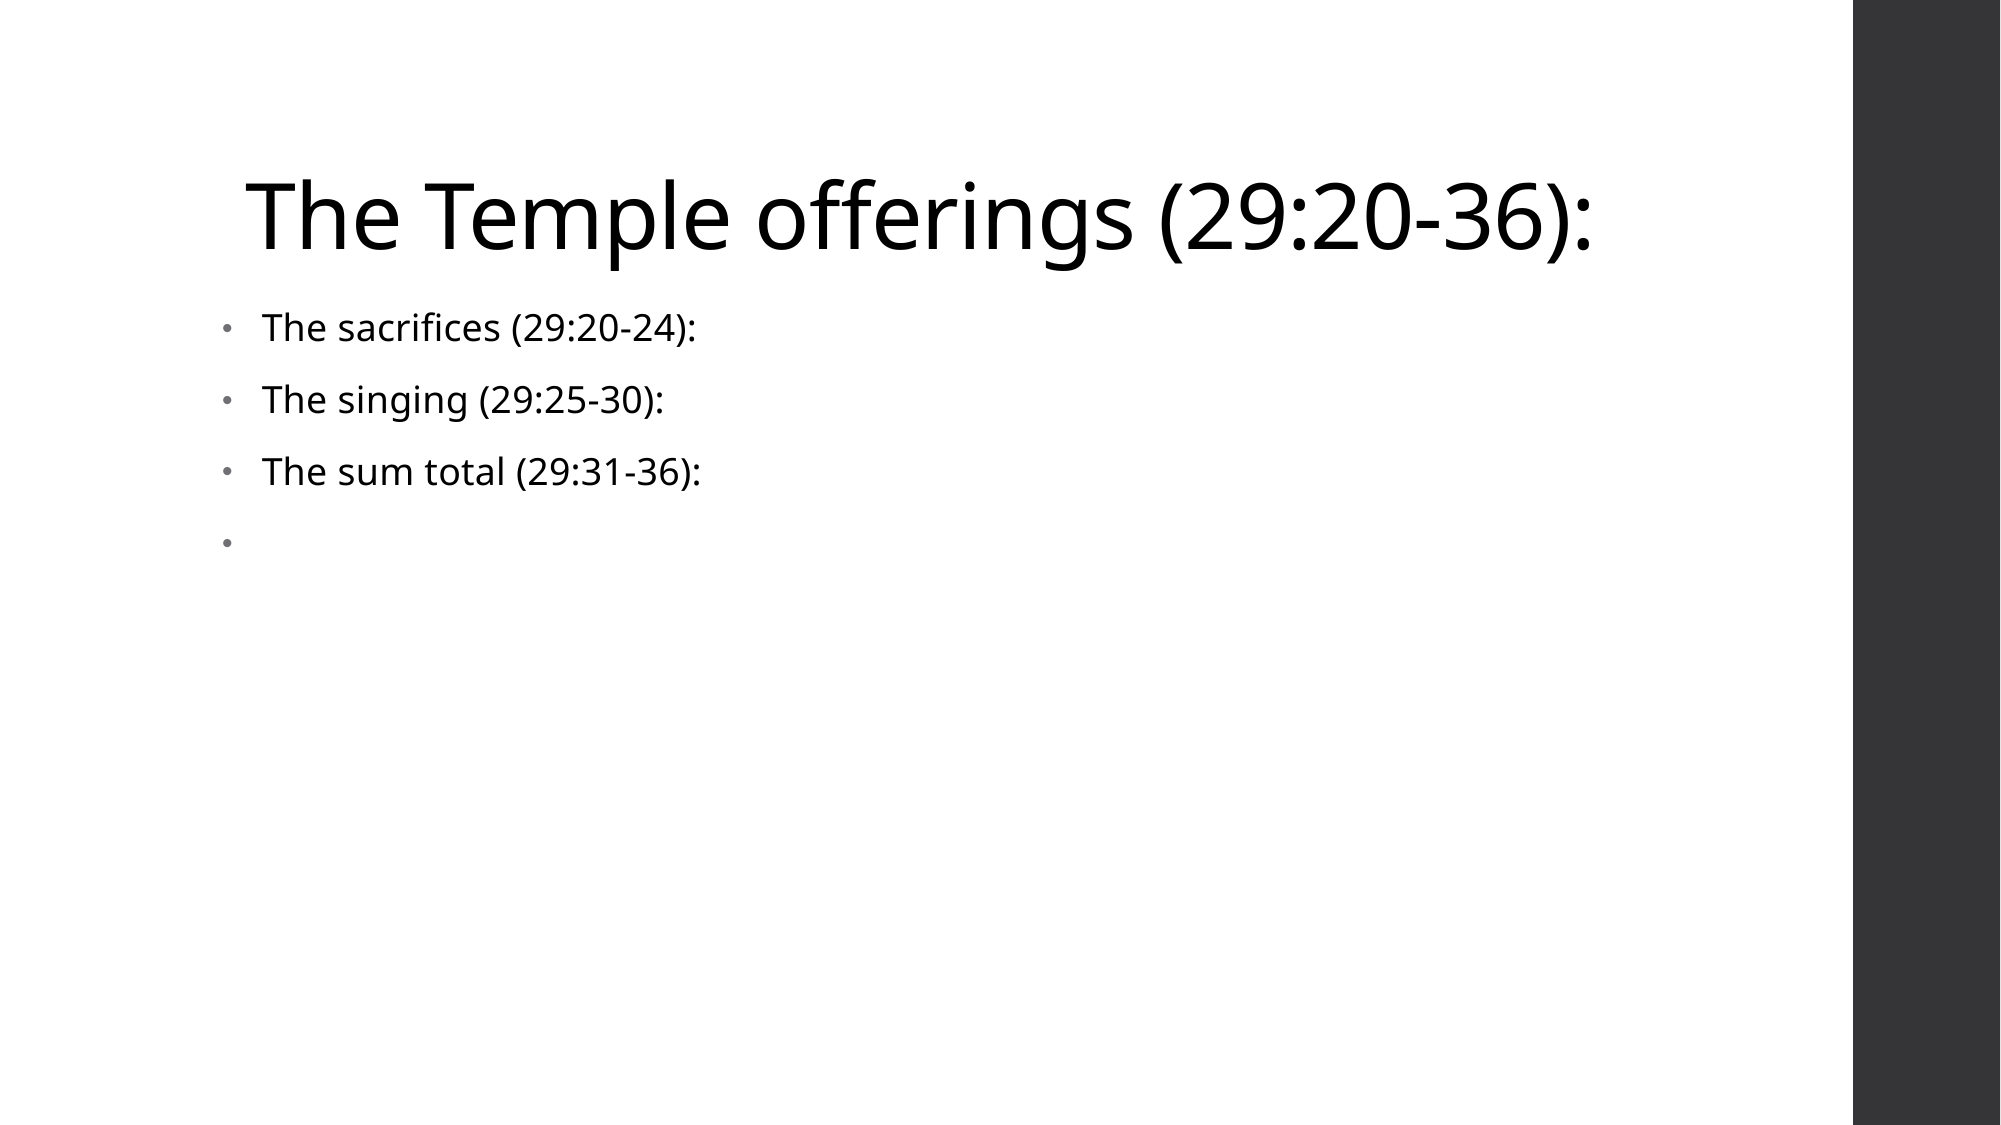

# The Temple offerings (29:20-36):
 The sacrifices (29:20-24):
 The singing (29:25-30):
 The sum total (29:31-36):